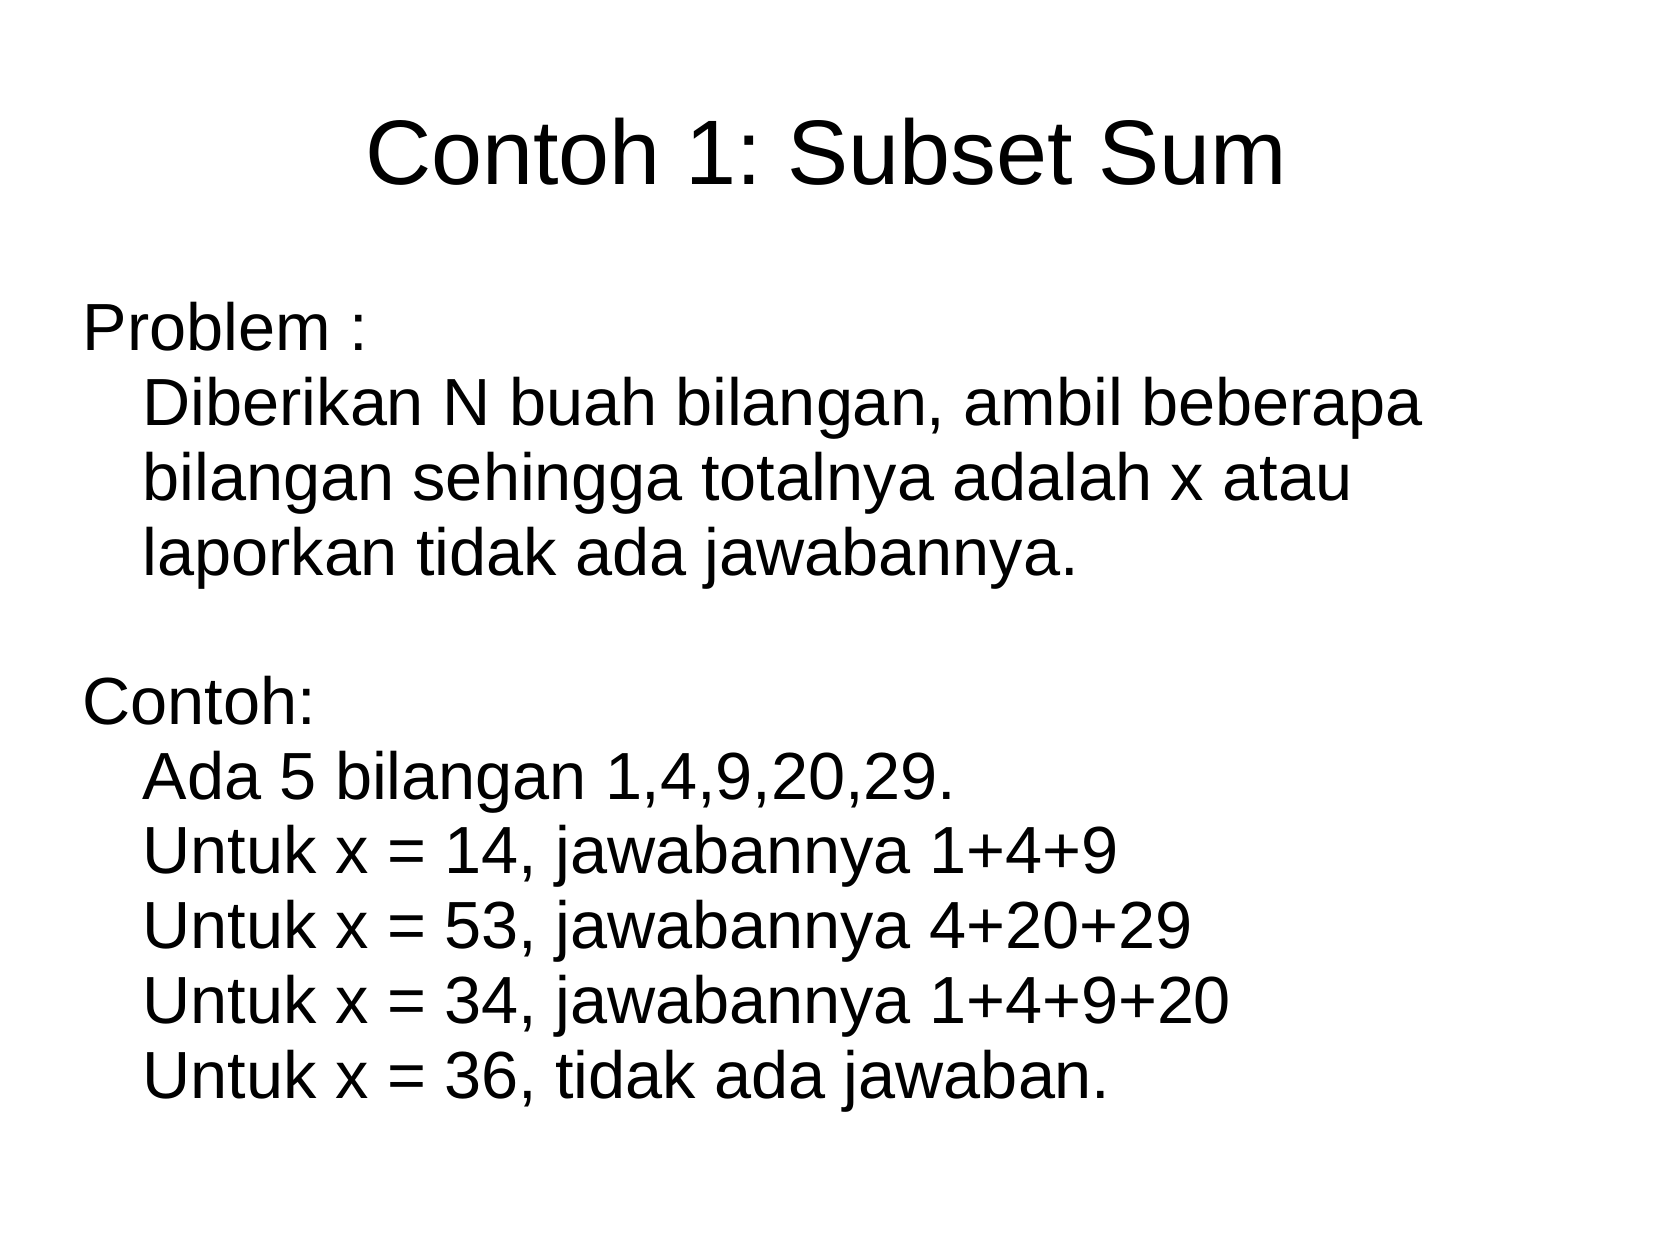

# Contoh 1: Subset Sum
Problem :
Diberikan N buah bilangan, ambil beberapa bilangan sehingga totalnya adalah x atau laporkan tidak ada jawabannya.
Contoh:
Ada 5 bilangan 1,4,9,20,29.
Untuk x = 14, jawabannya 1+4+9
Untuk x = 53, jawabannya 4+20+29
Untuk x = 34, jawabannya 1+4+9+20
Untuk x = 36, tidak ada jawaban.